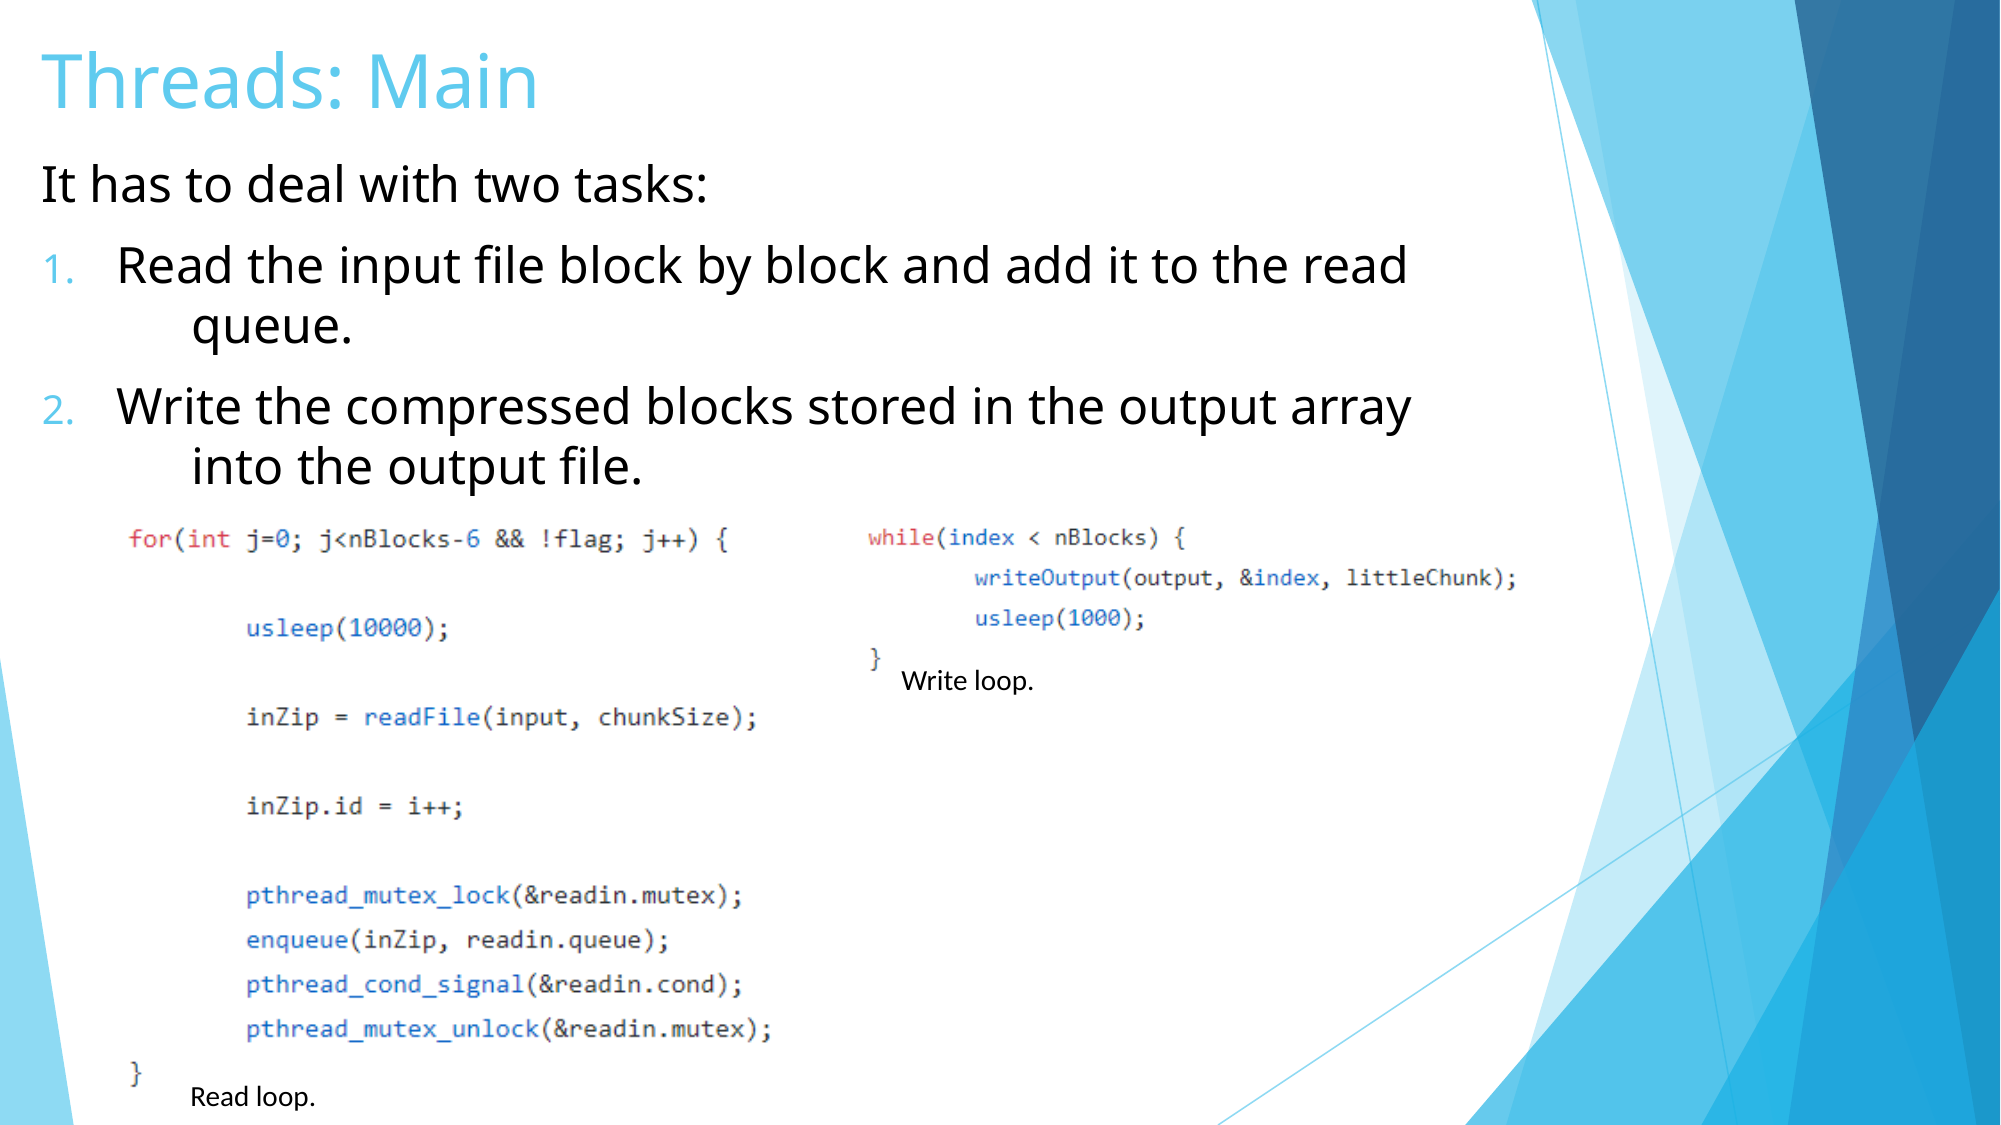

# Threads: Main
It has to deal with two tasks:
Read the input file block by block and add it to the read queue.
Write the compressed blocks stored in the output array into the output file.
Write loop.
Read loop.